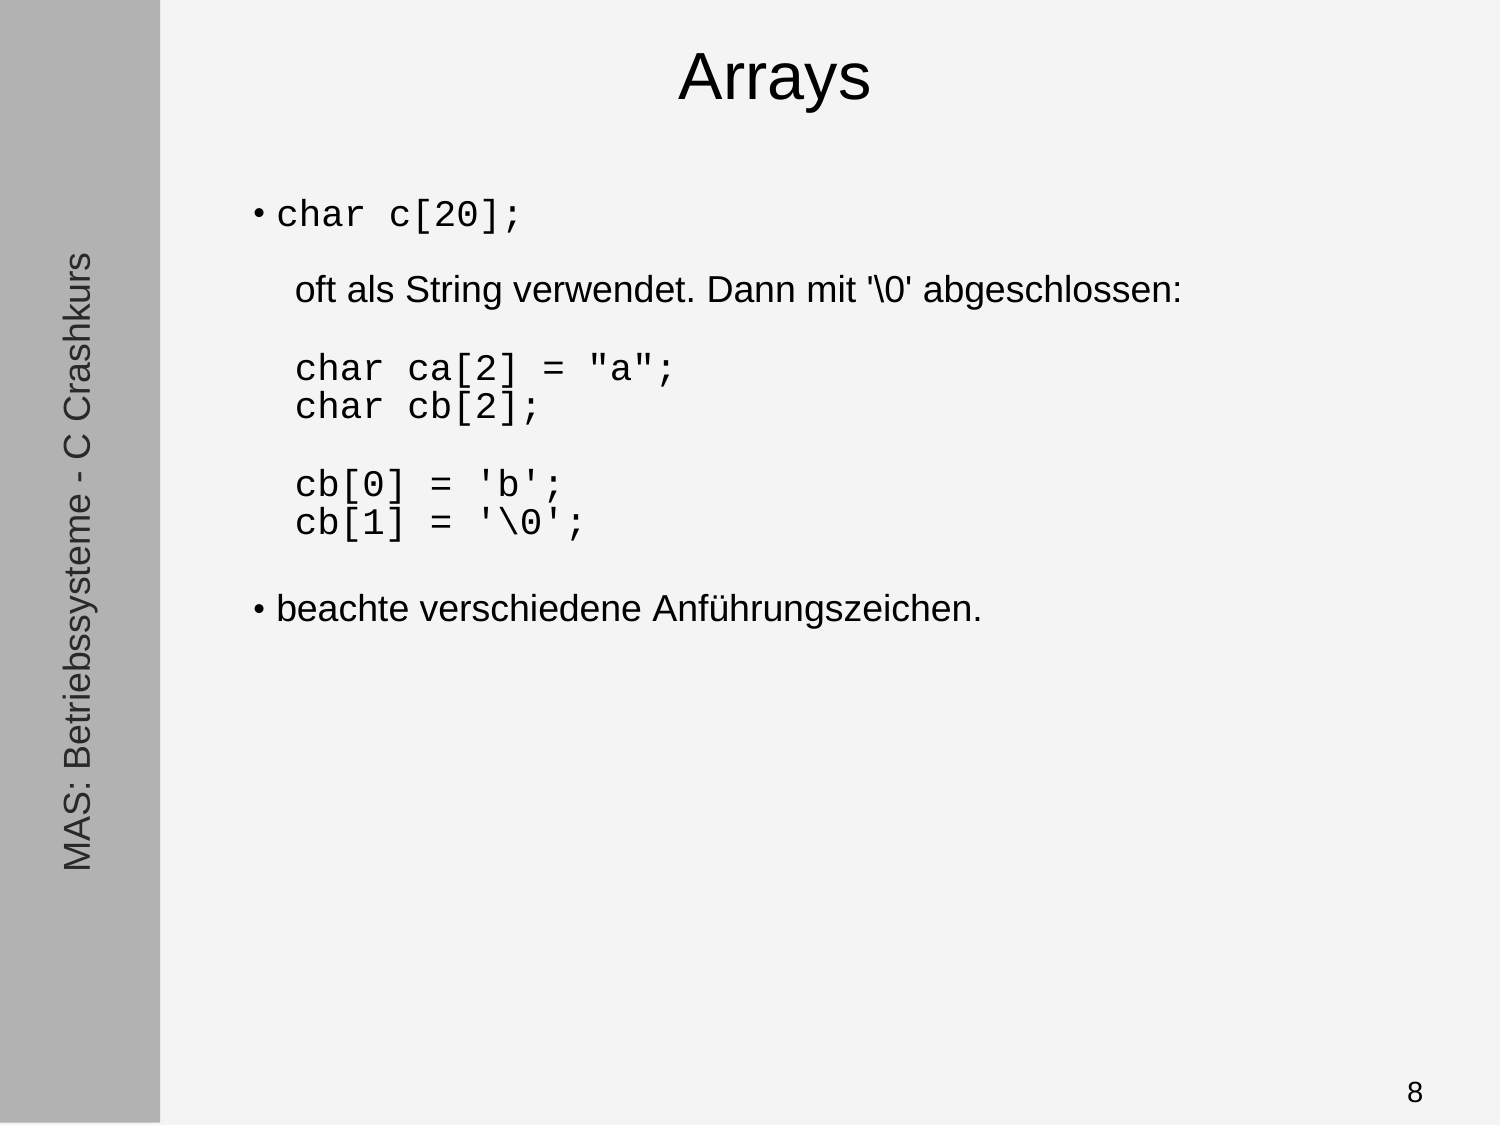

Arrays
char c[20];
oft als String verwendet. Dann mit '\0' abgeschlossen:
char ca[2] = "a";
char cb[2];
cb[0] = 'b';
cb[1] = '\0';
beachte verschiedene Anführungszeichen.
MAS: Betriebssysteme - C Crashkurs